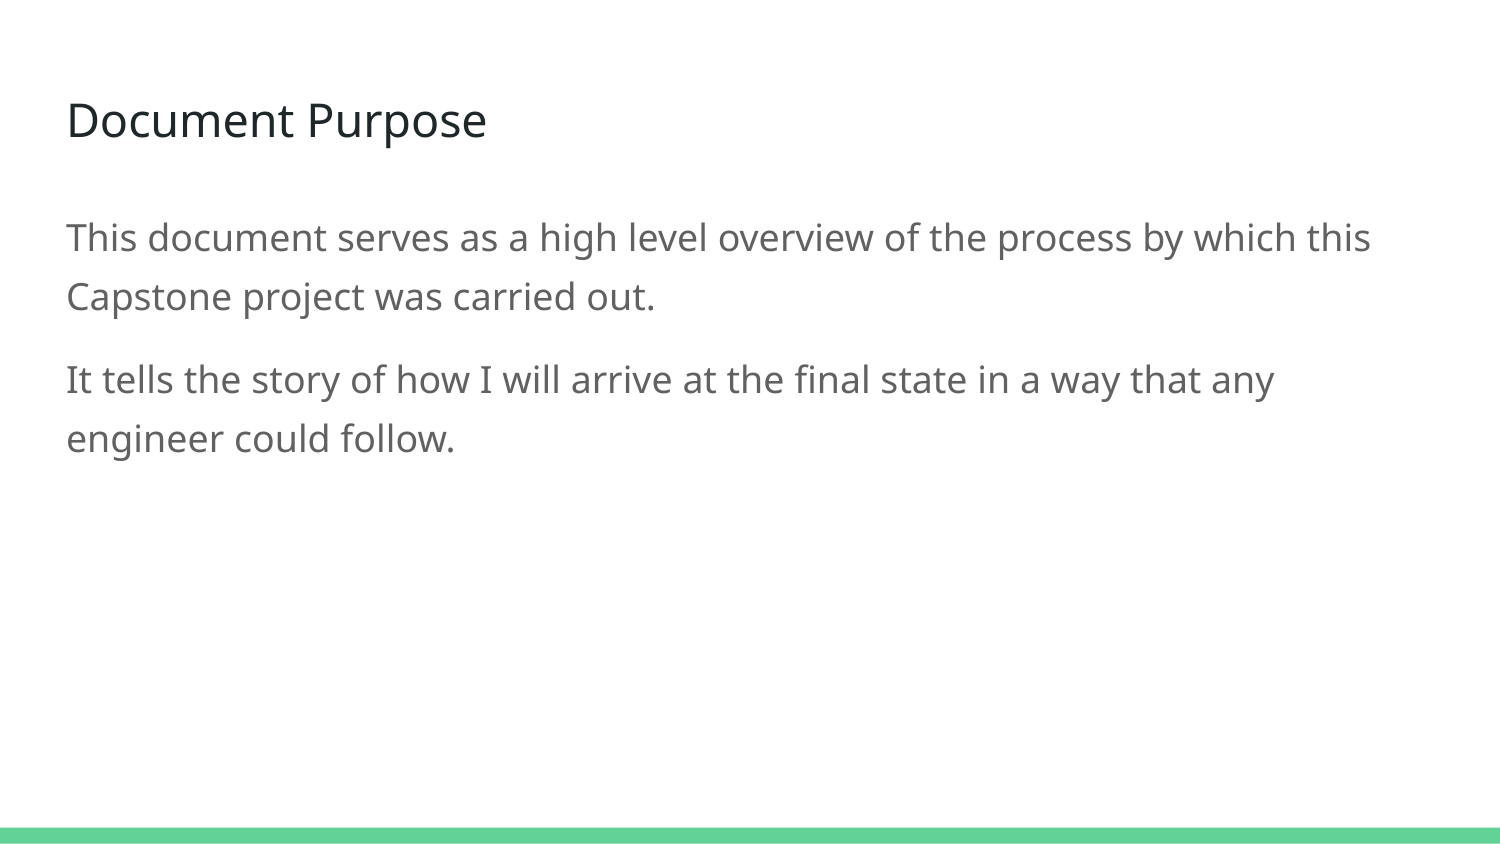

# Document Purpose
This document serves as a high level overview of the process by which this Capstone project was carried out.
It tells the story of how I will arrive at the final state in a way that any engineer could follow.